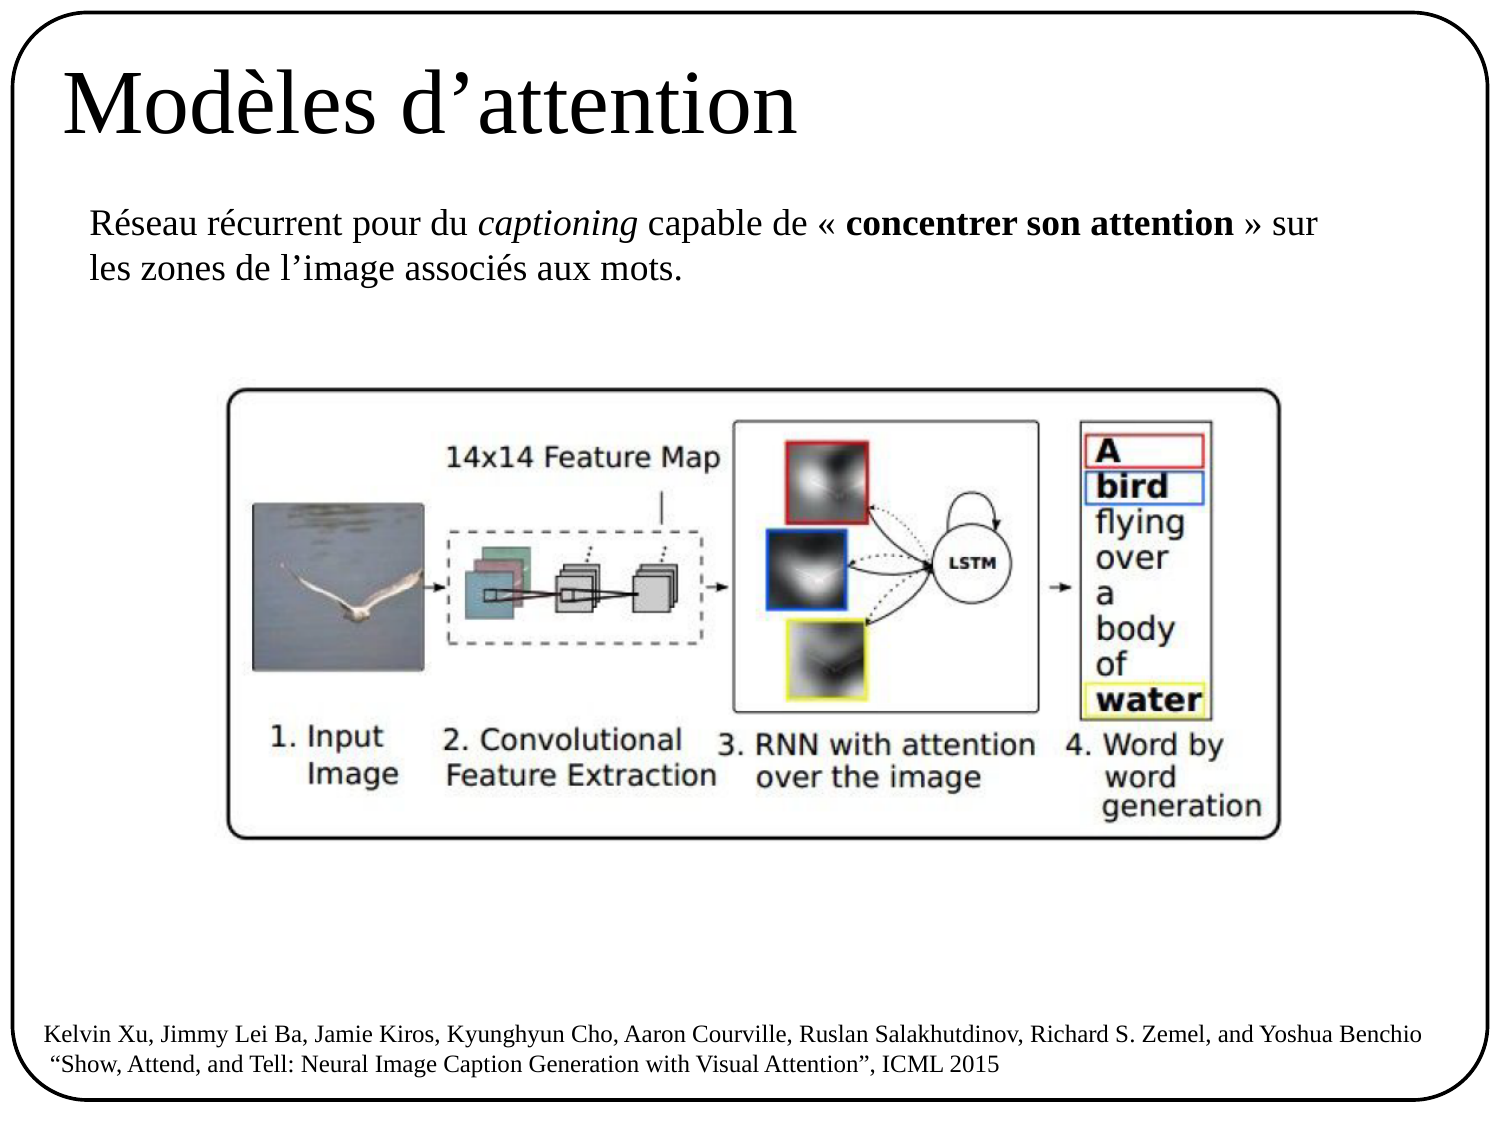

# Modèles d’attention
Réseau récurrent pour du captioning capable de « concentrer son attention » sur les zones de l’image associés aux mots.
Kelvin Xu, Jimmy Lei Ba, Jamie Kiros, Kyunghyun Cho, Aaron Courville, Ruslan Salakhutdinov, Richard S. Zemel, and Yoshua Benchio
 “Show, Attend, and Tell: Neural Image Caption Generation with Visual Attention”, ICML 2015